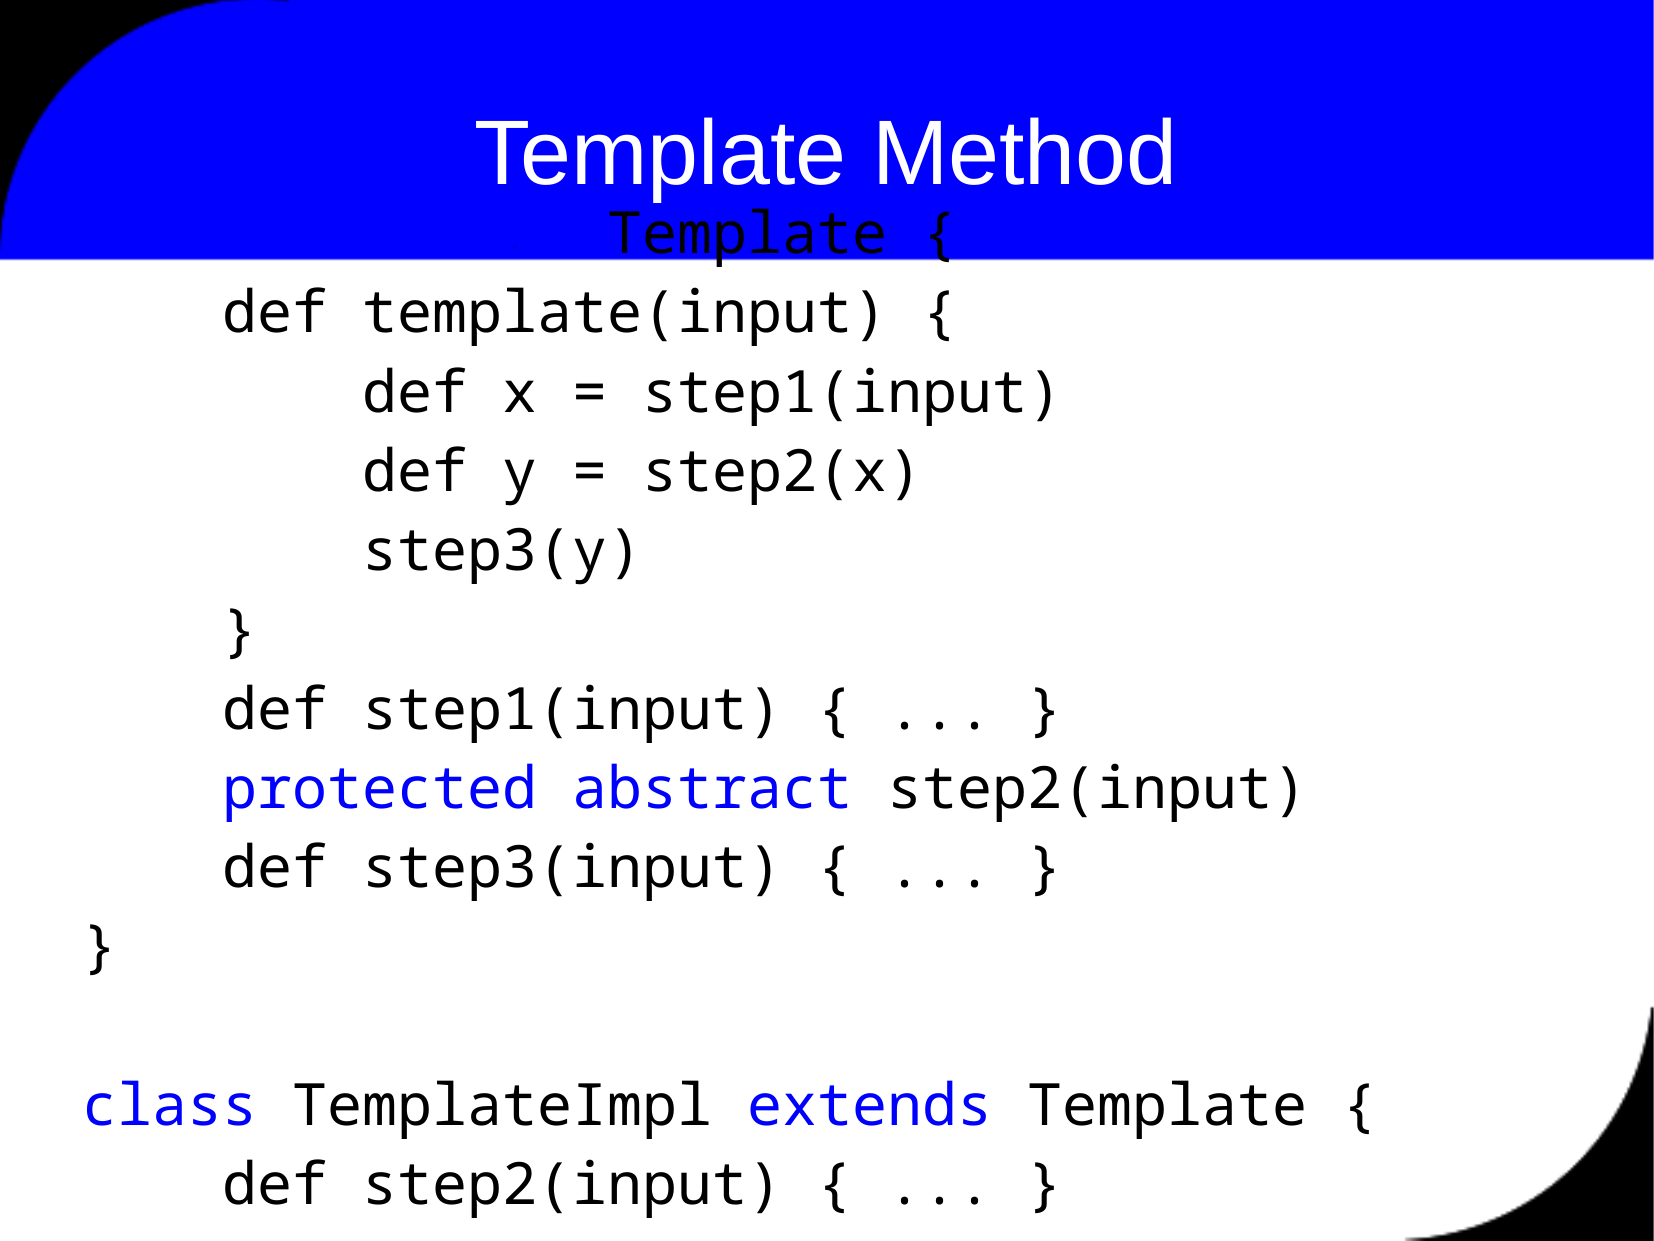

# Template Method
abstract class Template {
 def template(input) {
 def x = step1(input)
 def y = step2(x)
 step3(y)
 }
 def step1(input) { ... }
 protected abstract step2(input)
 def step3(input) { ... }
}
class TemplateImpl extends Template {
 def step2(input) { ... }
}